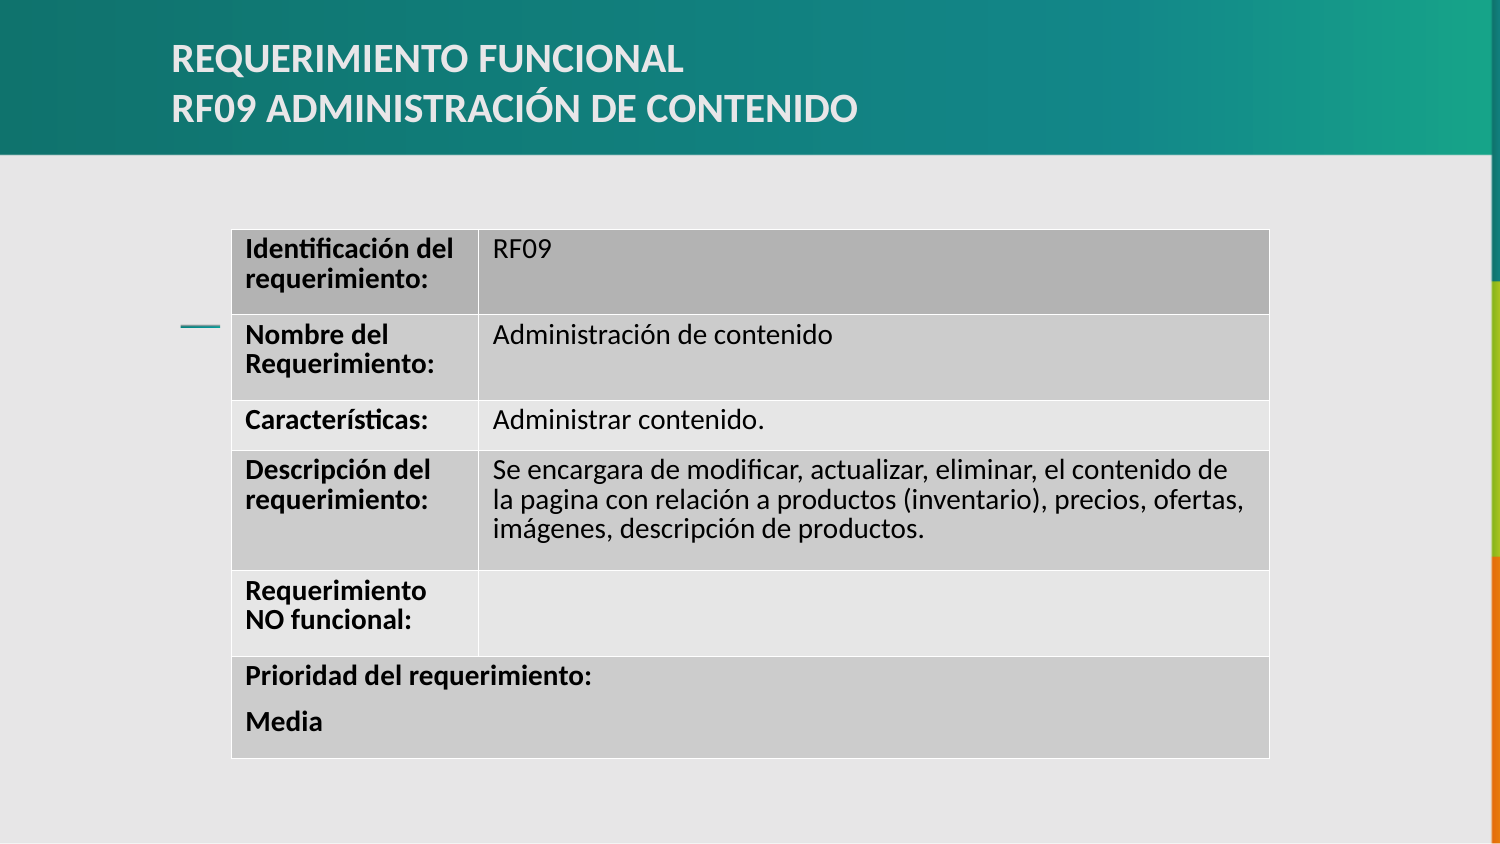

REQUERIMIENTO FUNCIONAL
RF09 ADMINISTRACIÓN DE CONTENIDO
| Identificación del requerimiento: | RF09 |
| --- | --- |
| Nombre del Requerimiento: | Administración de contenido |
| Características: | Administrar contenido. |
| Descripción del requerimiento: | Se encargara de modificar, actualizar, eliminar, el contenido de la pagina con relación a productos (inventario), precios, ofertas, imágenes, descripción de productos. |
| Requerimiento NO funcional: | |
| Prioridad del requerimiento: Media | |